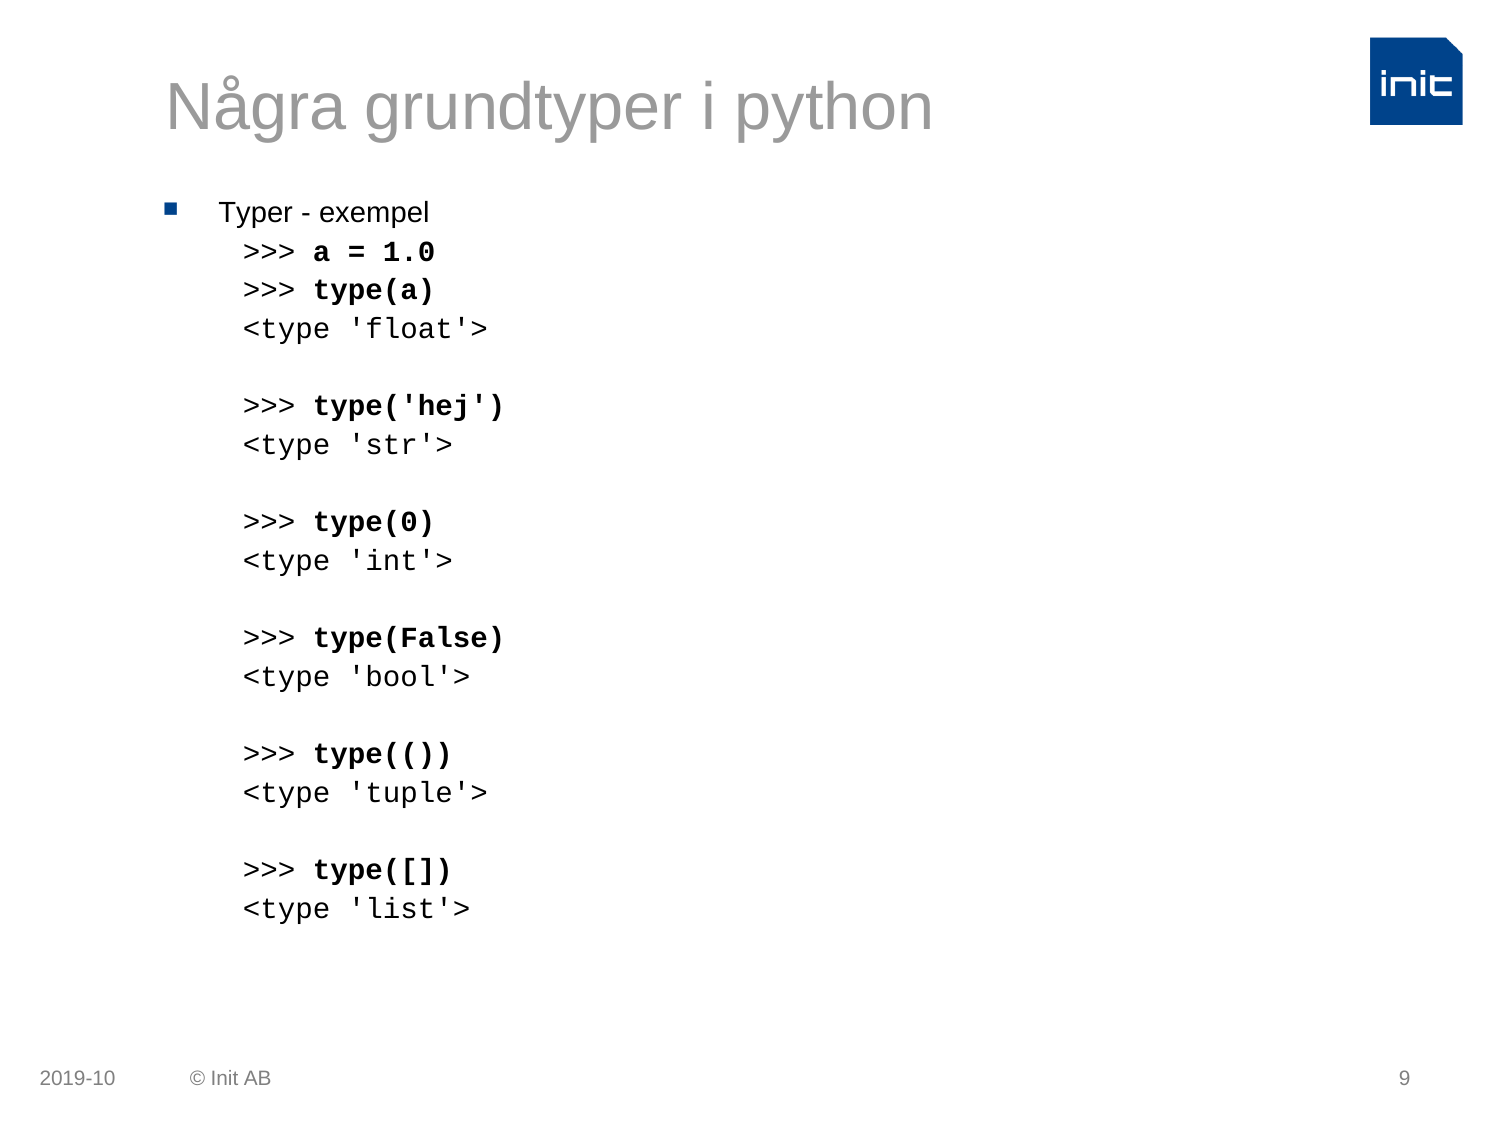

Några grundtyper i python
Typer - exempel
>>> a = 1.0
>>> type(a)
<type 'float'>
>>> type('hej')
<type 'str'>
>>> type(0)
<type 'int'>
>>> type(False)
<type 'bool'>
>>> type(())
<type 'tuple'>
>>> type([])
<type 'list'>
2019-10
© Init AB